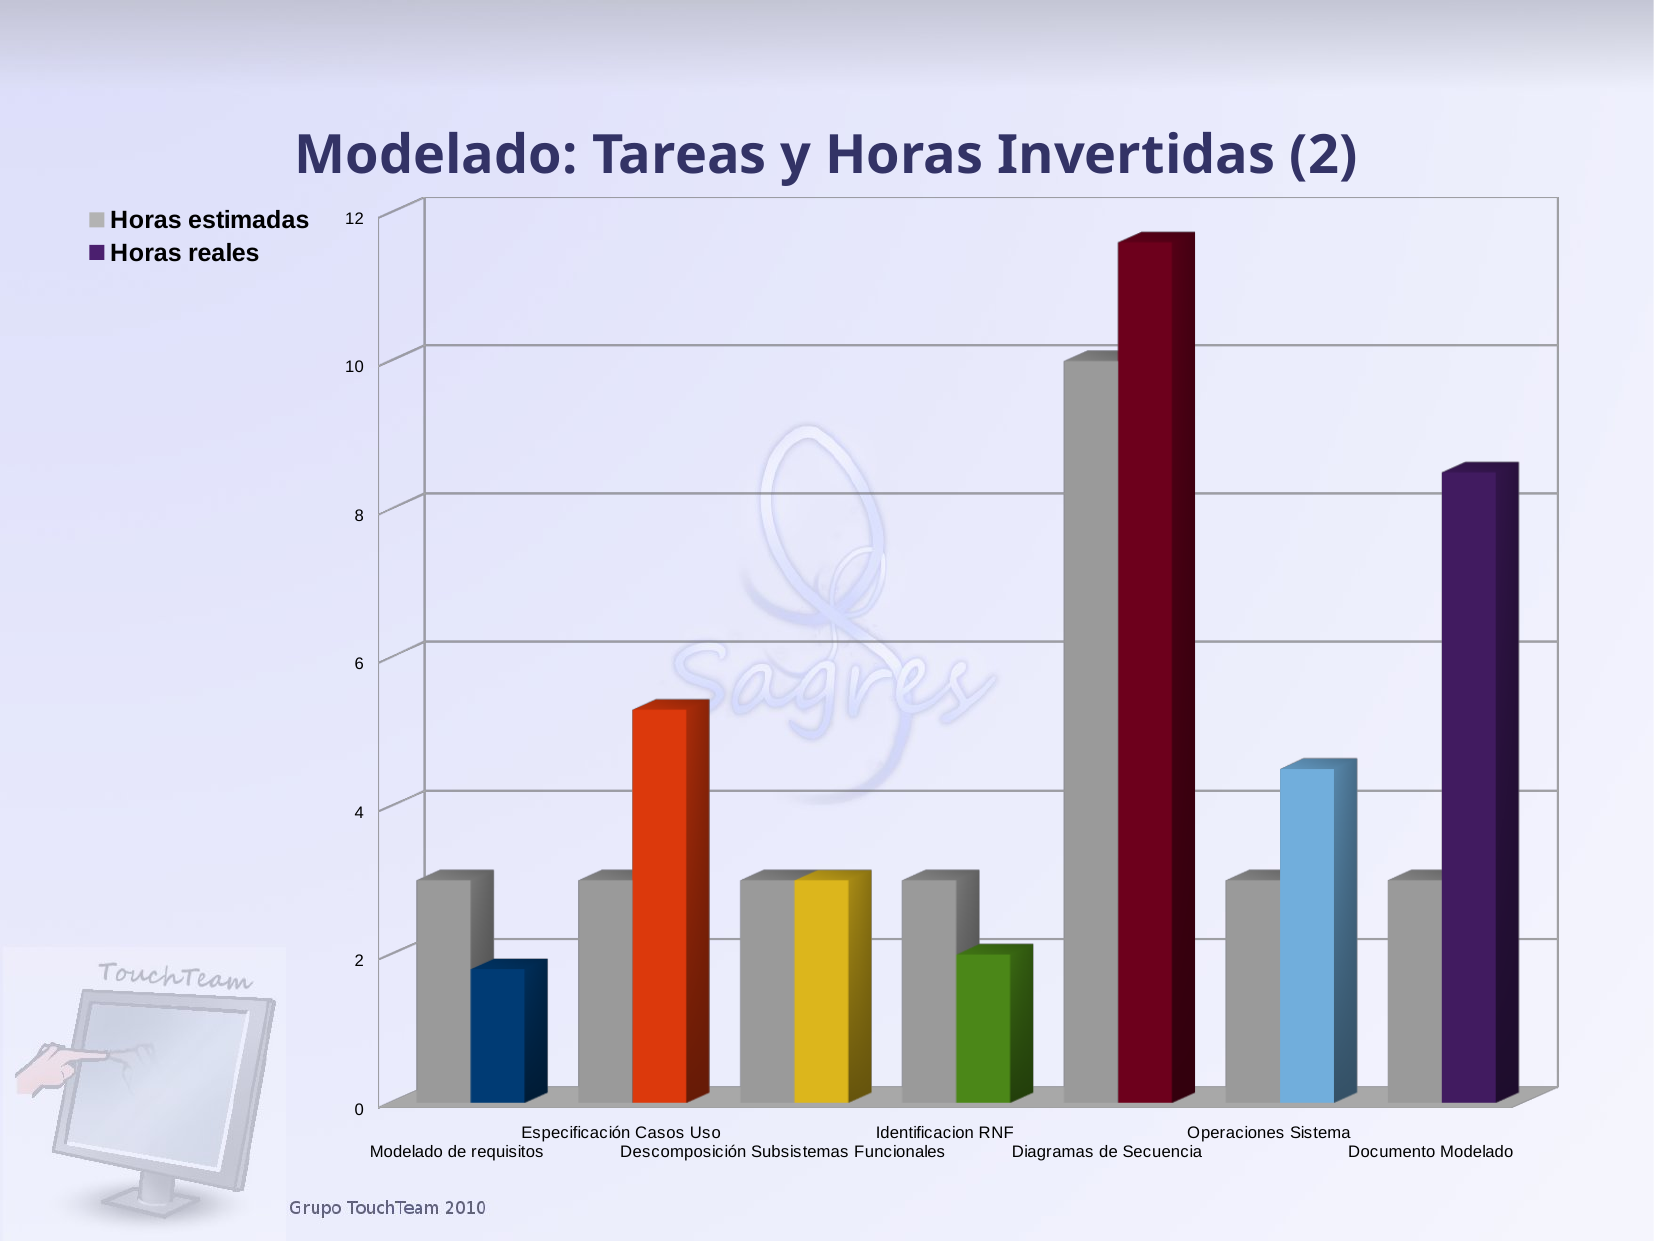

# Modelado: Tareas y Horas Invertidas (2)
[unsupported chart]